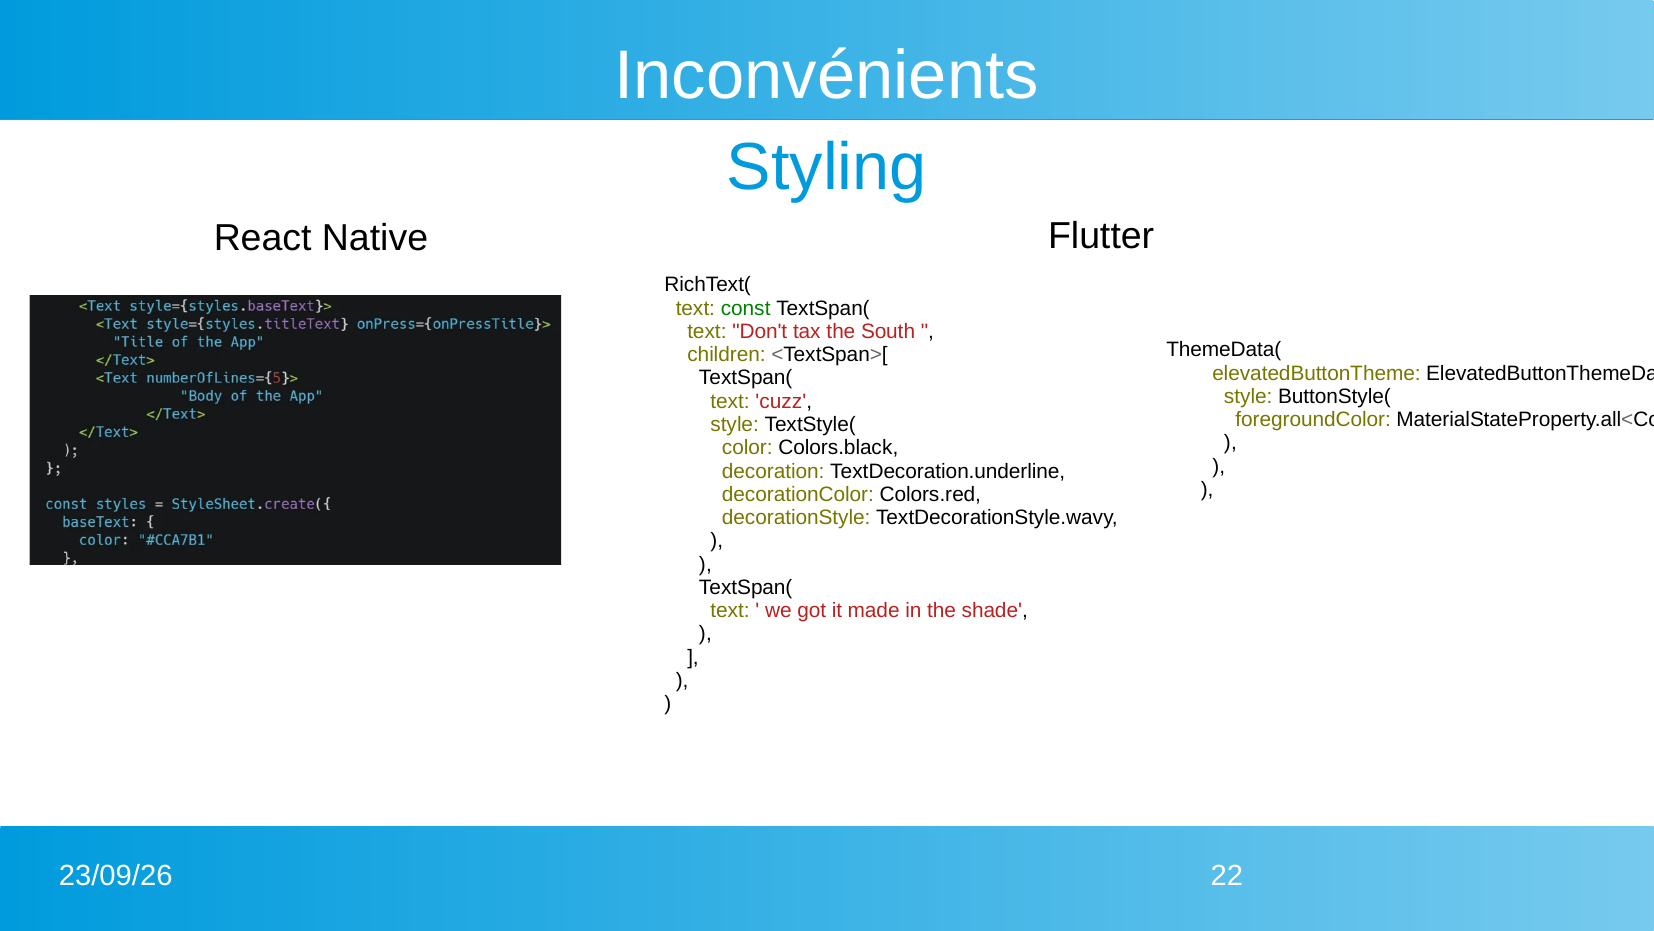

# Inconvénients
Styling
Flutter
React Native
RichText(
 text: const TextSpan(
 text: "Don't tax the South ",
 children: <TextSpan>[
 TextSpan(
 text: 'cuzz',
 style: TextStyle(
 color: Colors.black,
 decoration: TextDecoration.underline,
 decorationColor: Colors.red,
 decorationStyle: TextDecorationStyle.wavy,
 ),
 ),
 TextSpan(
 text: ' we got it made in the shade',
 ),
 ],
 ),
)
ThemeData(
 elevatedButtonTheme: ElevatedButtonThemeData(
 style: ButtonStyle(
 foregroundColor: MaterialStateProperty.all<Color>(Colors.green),
 ),
 ),
 ),